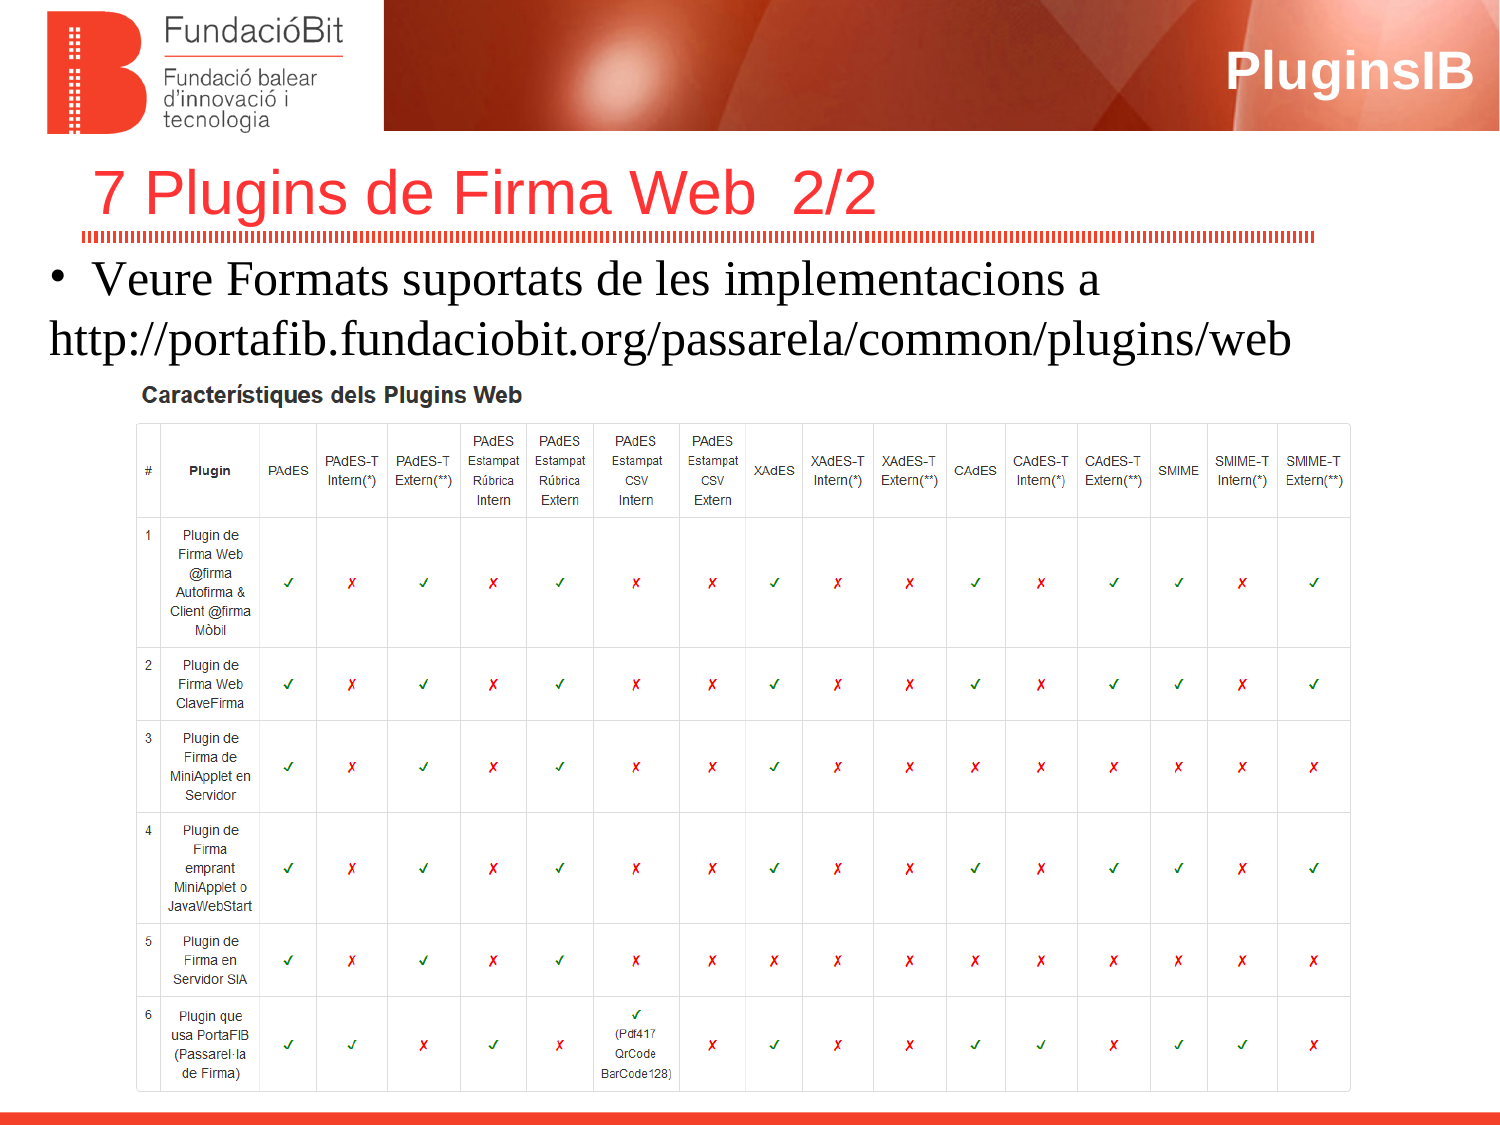

# PluginsIB
 7 Plugins de Firma Web 2/2
 Veure Formats suportats de les implementacions a http://portafib.fundaciobit.org/passarela/common/plugins/web